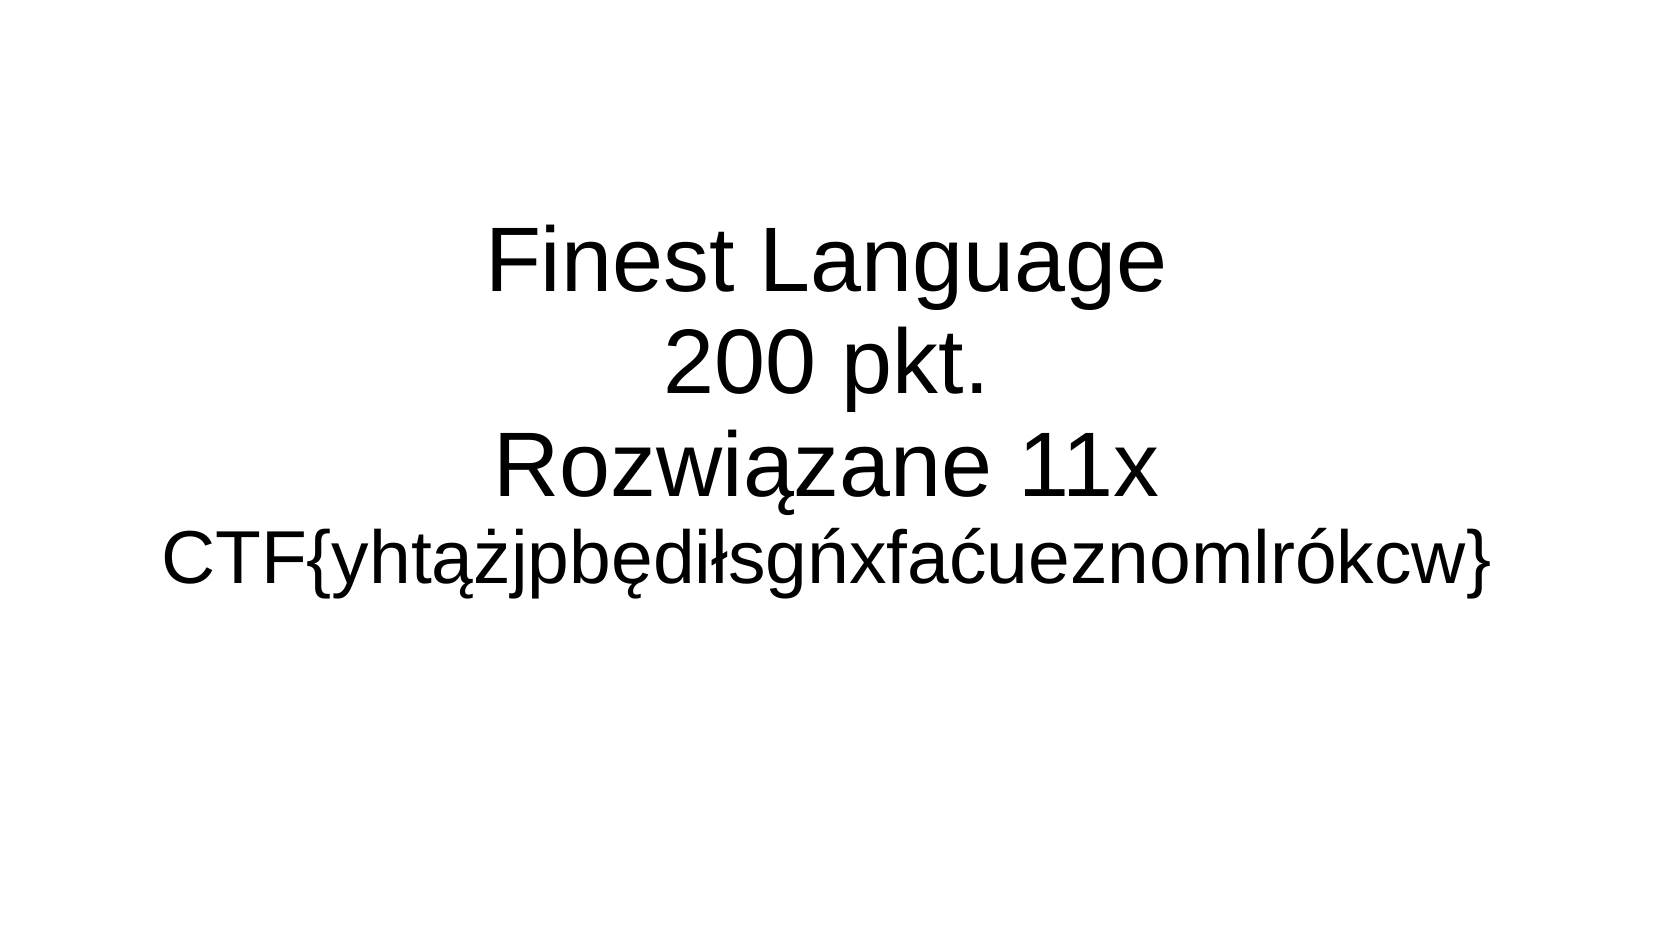

# Finest Language
200 pkt.
Rozwiązane 11x
CTF{yhtążjpbędiłsgńxfaćueznomlrókcw}